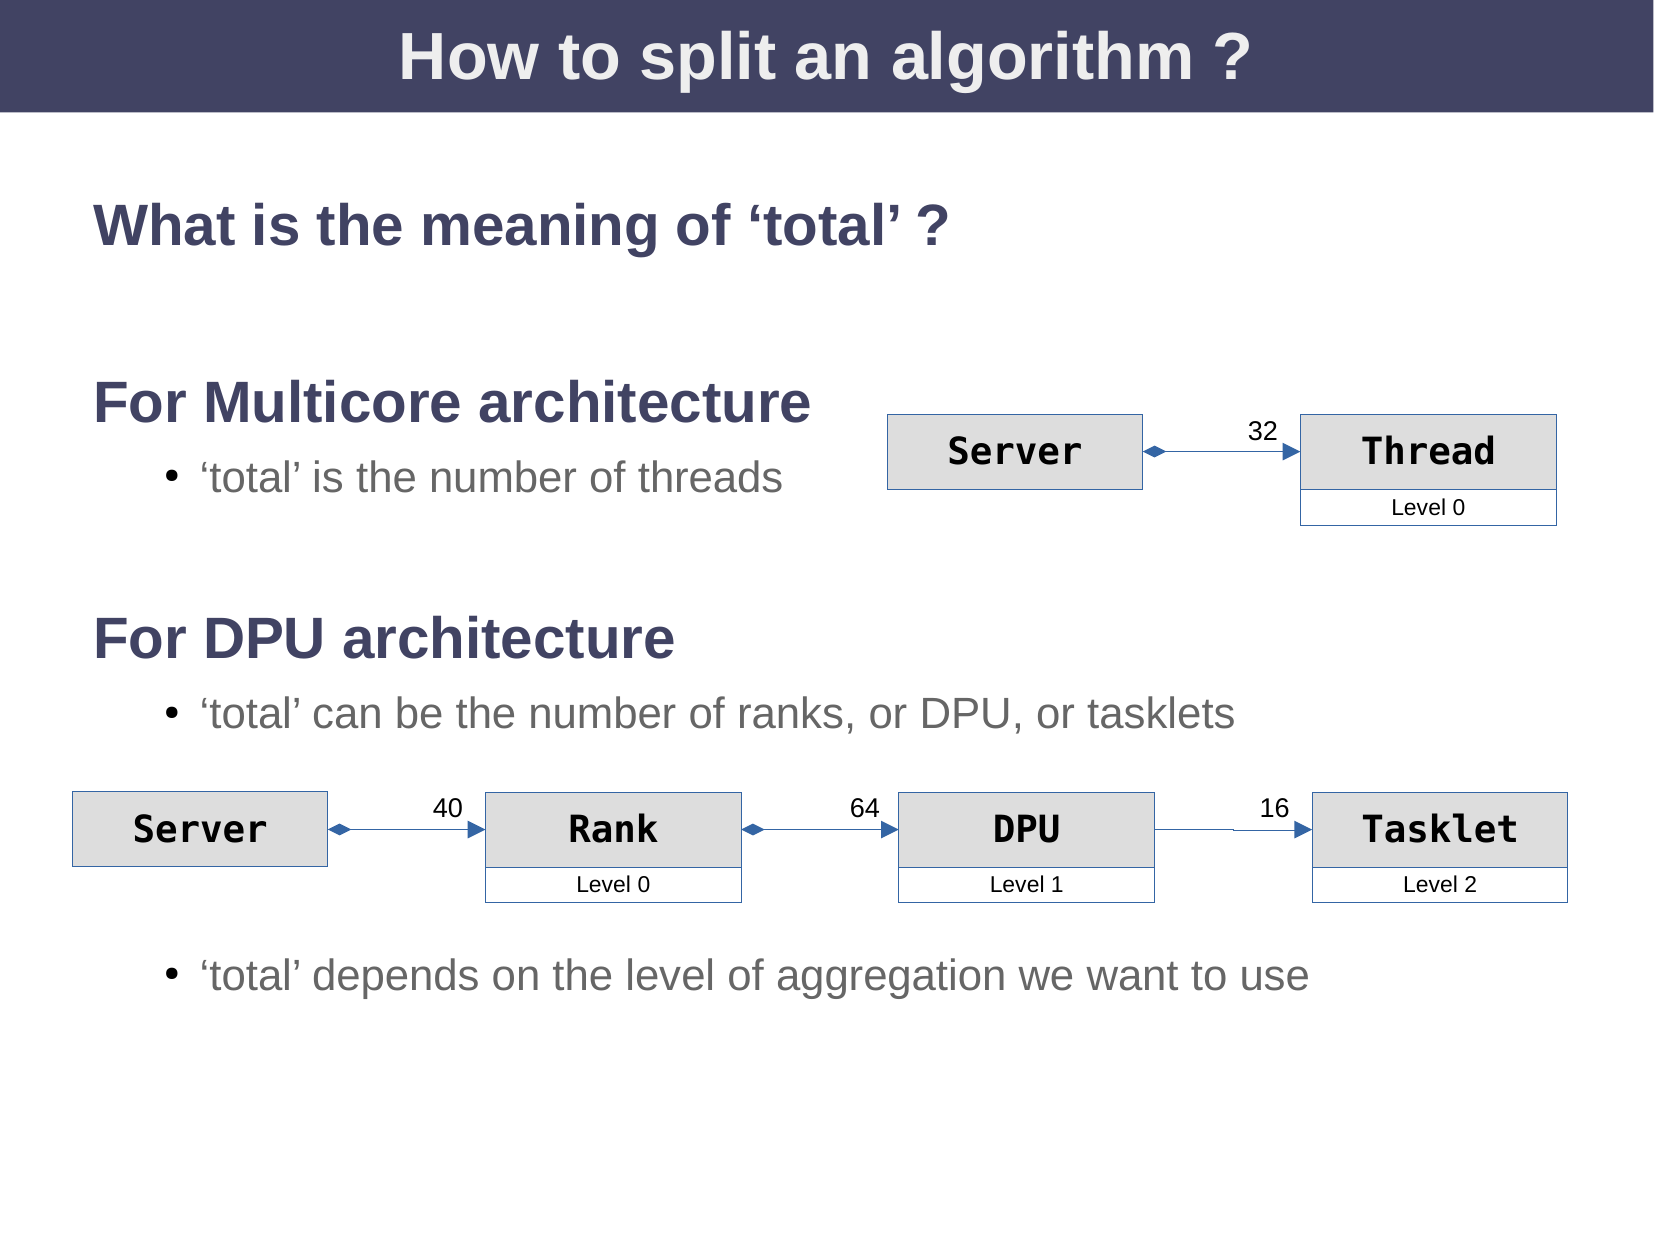

How to split an algorithm ?
What is the meaning of ‘total’ ?
For Multicore architecture
‘total’ is the number of threads
Server
Thread
Level 0
For DPU architecture
‘total’ can be the number of ranks, or DPU, or tasklets
‘total’ depends on the level of aggregation we want to use
Server
Rank
DPU
Tasklet
Level 0
Level 1
Level 2